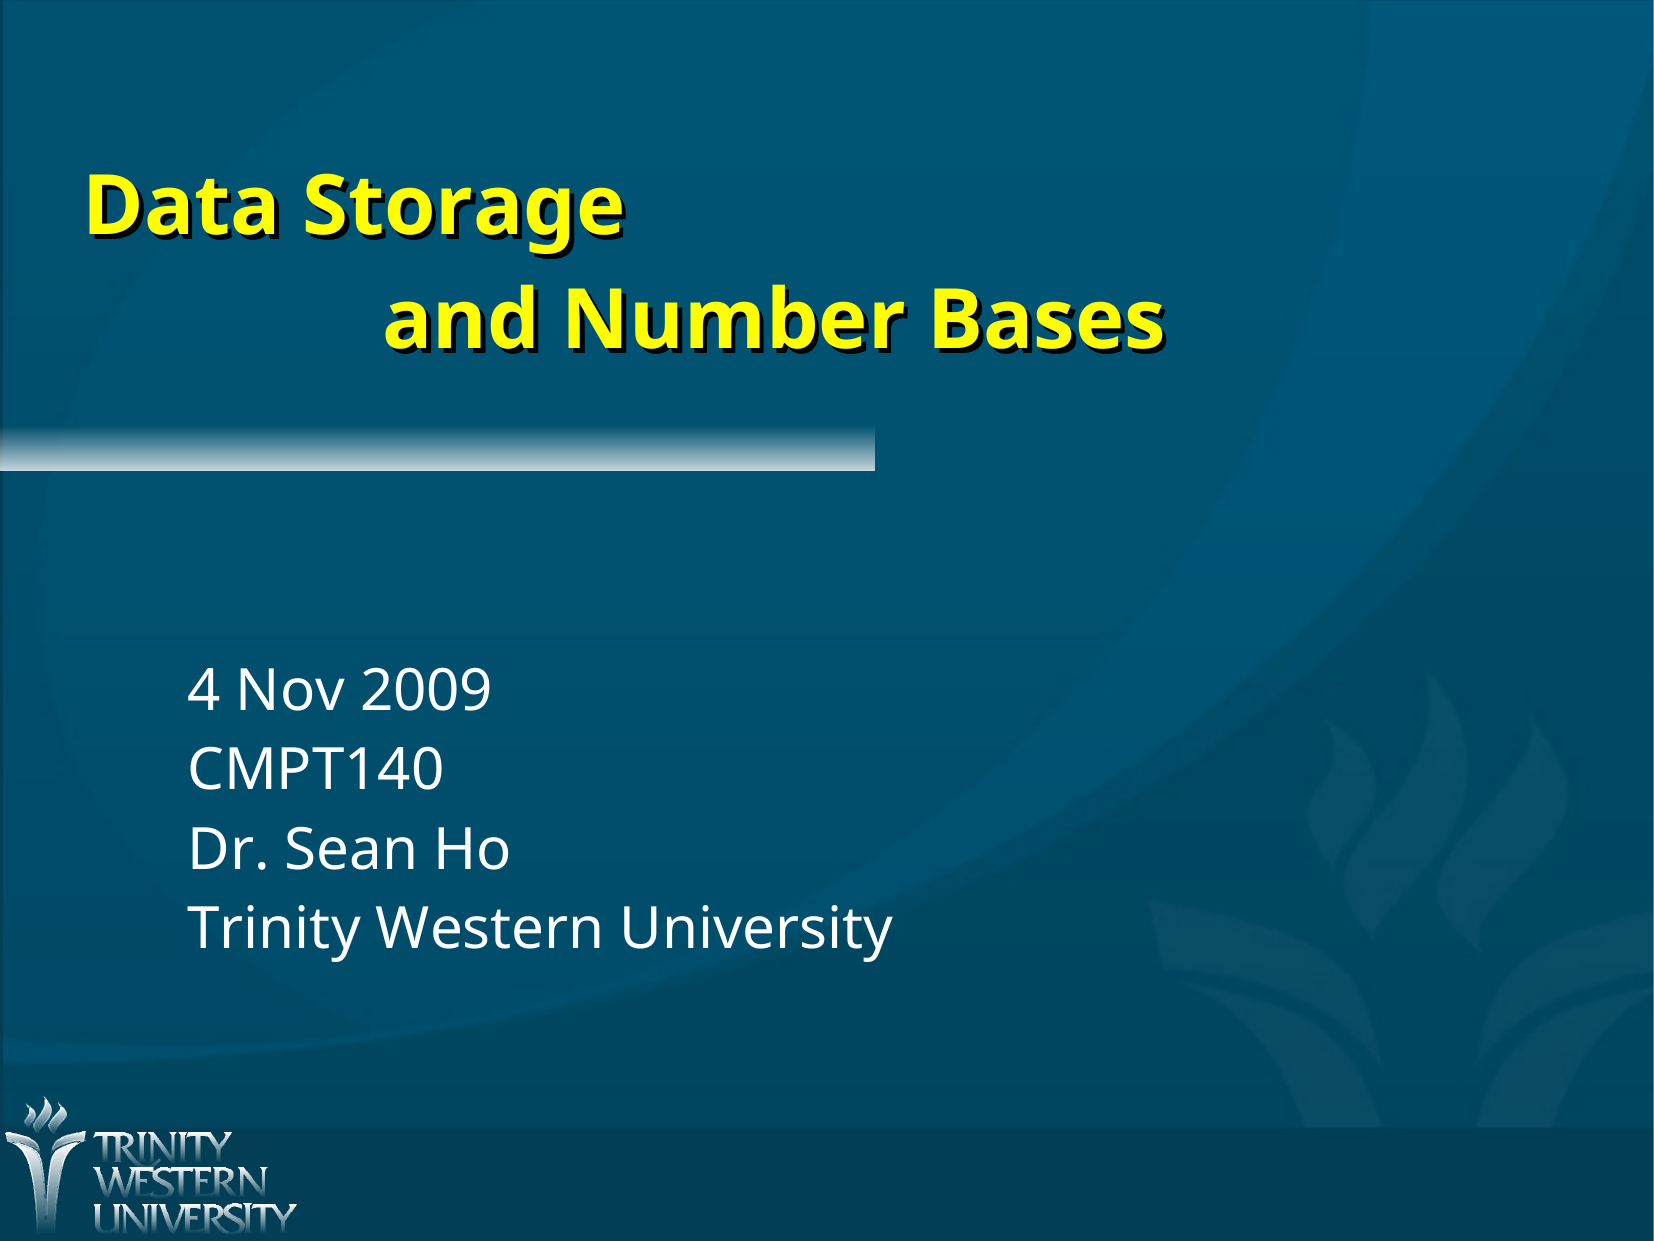

# Data Storage and Number Bases
4 Nov 2009
CMPT140
Dr. Sean Ho
Trinity Western University